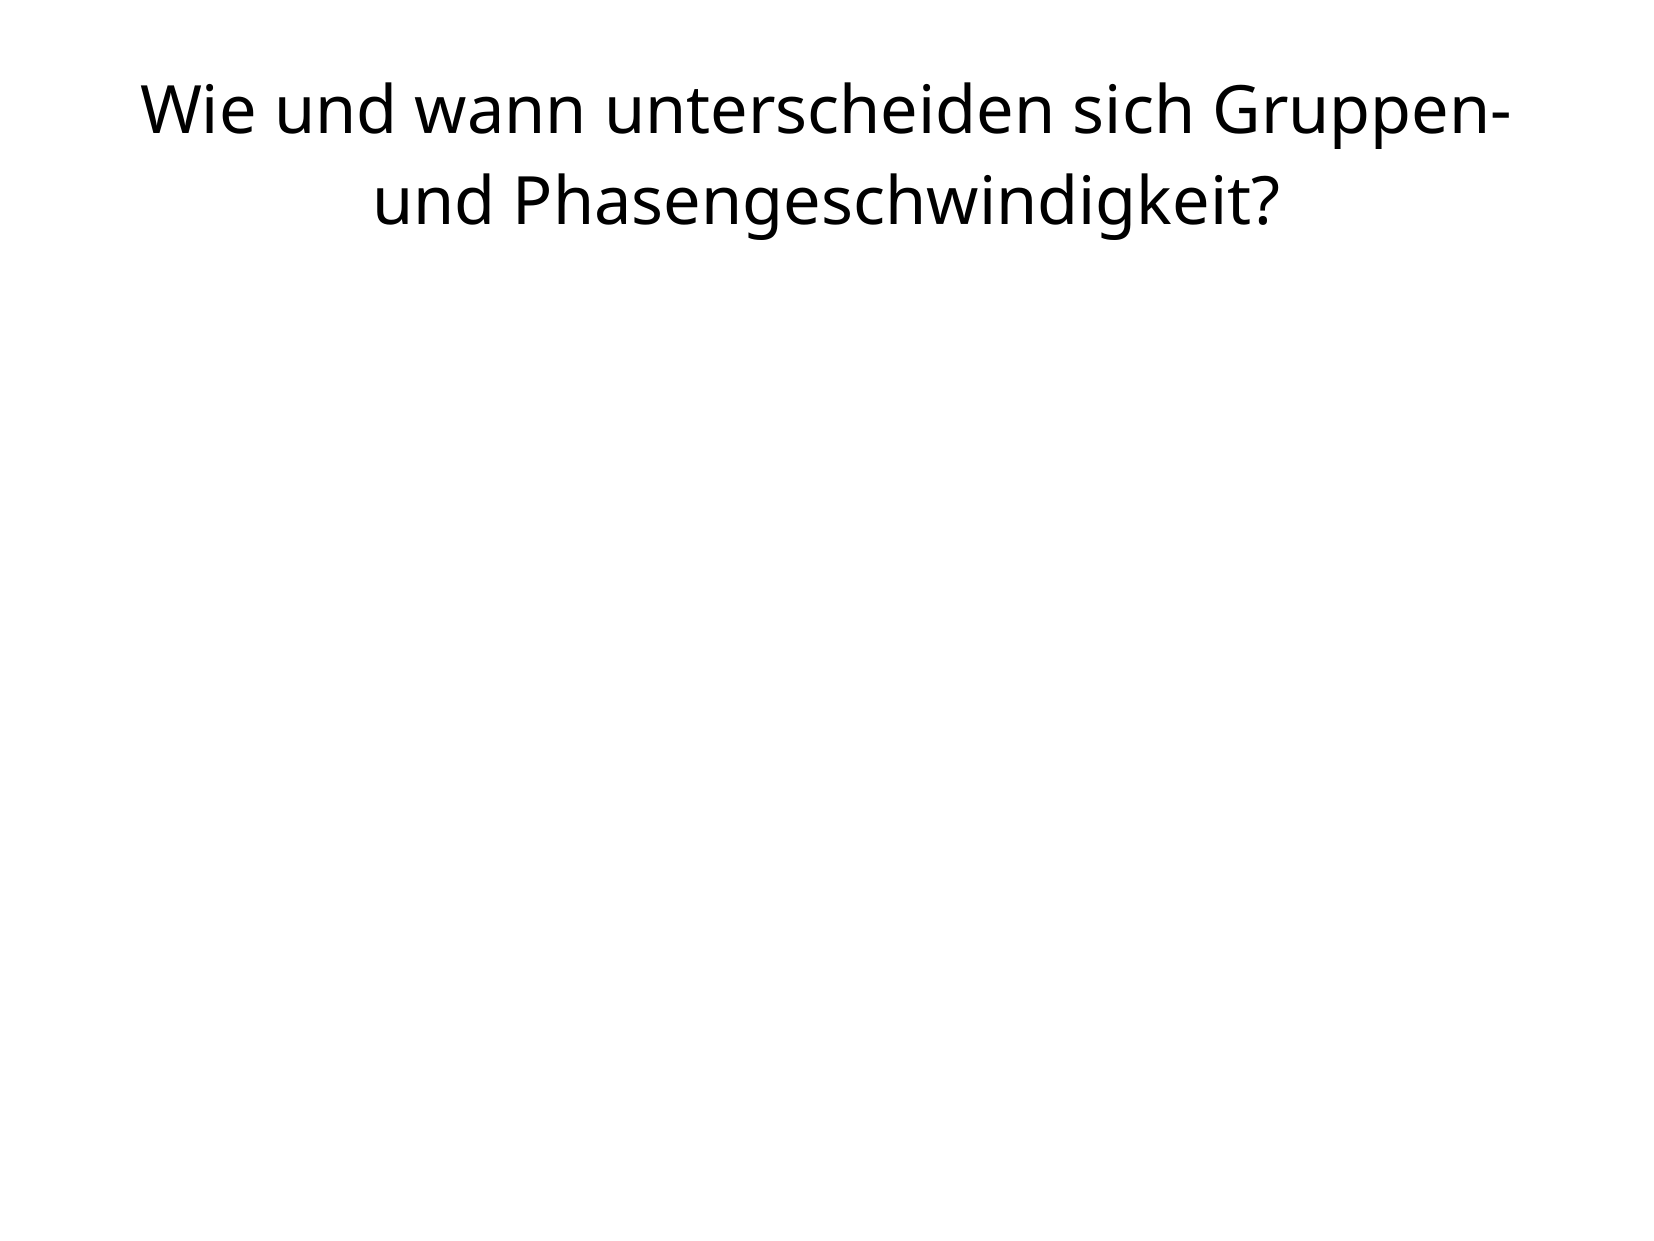

# Wie und wann unterscheiden sich Gruppen- und Phasengeschwindigkeit?